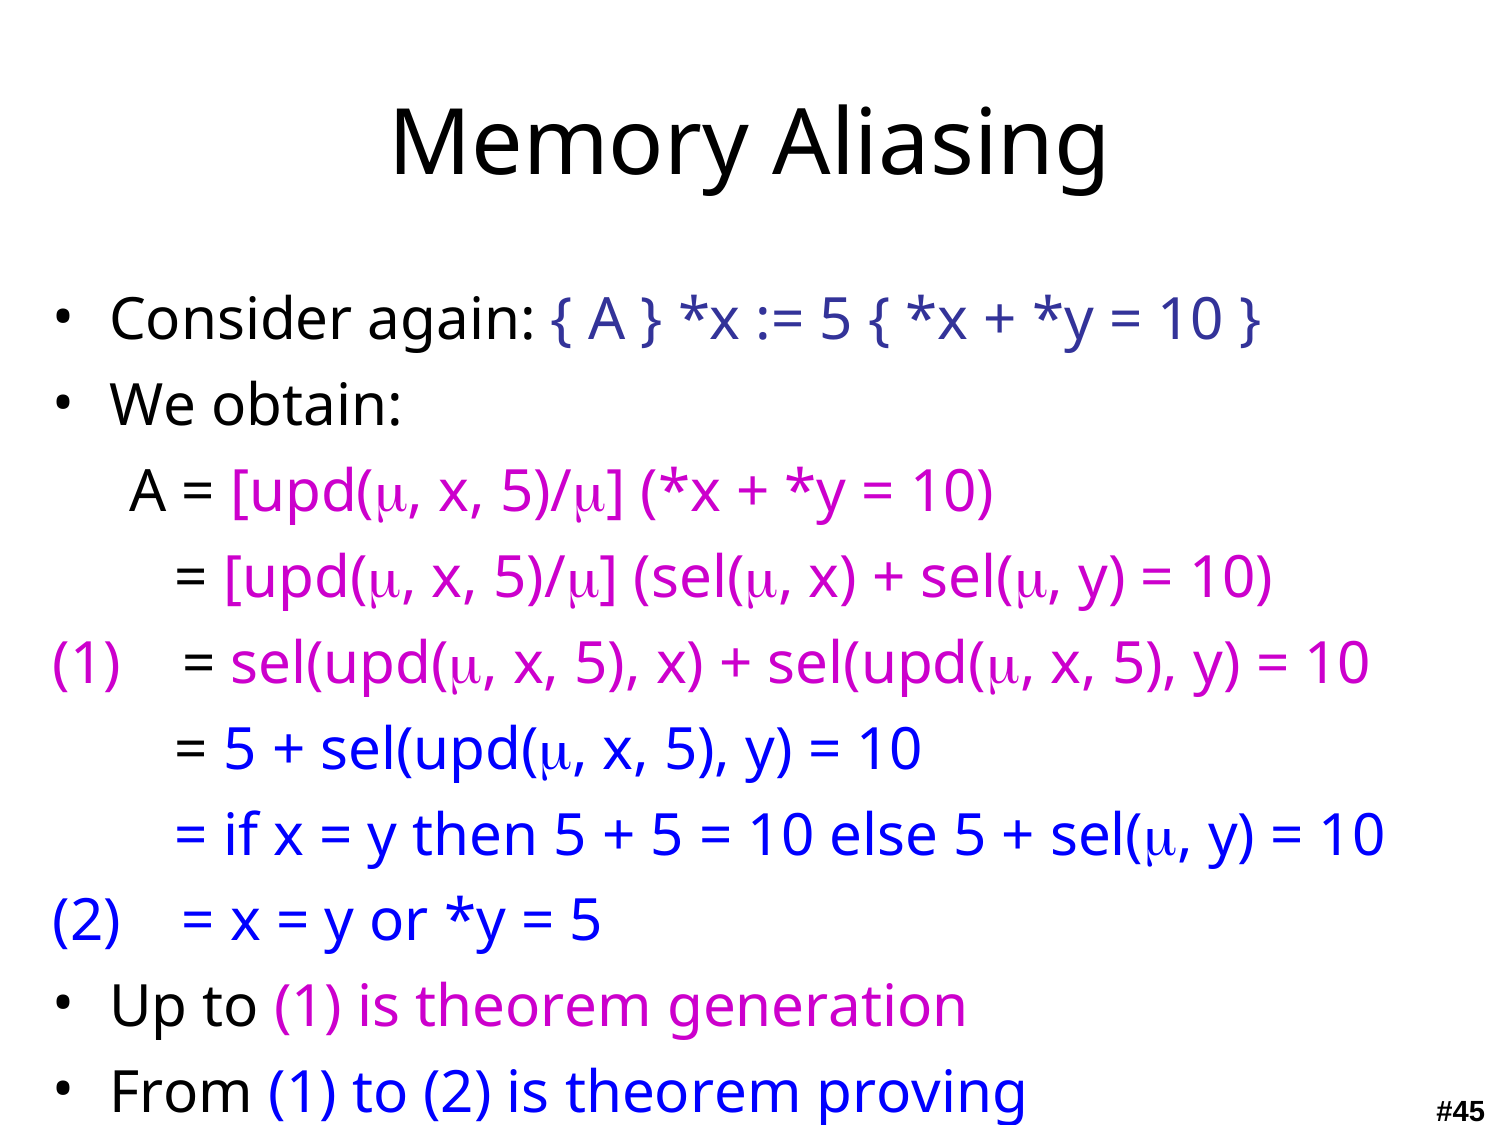

# Memory Aliasing
Consider again: { A } *x := 5 { *x + *y = 10 }
We obtain:
 A = [upd(, x, 5)/] (*x + *y = 10)
 = [upd(, x, 5)/] (sel(, x) + sel(, y) = 10)
(1) = sel(upd(, x, 5), x) + sel(upd(, x, 5), y) = 10
 = 5 + sel(upd(, x, 5), y) = 10
 = if x = y then 5 + 5 = 10 else 5 + sel(, y) = 10
(2) = x = y or *y = 5
Up to (1) is theorem generation
From (1) to (2) is theorem proving
45